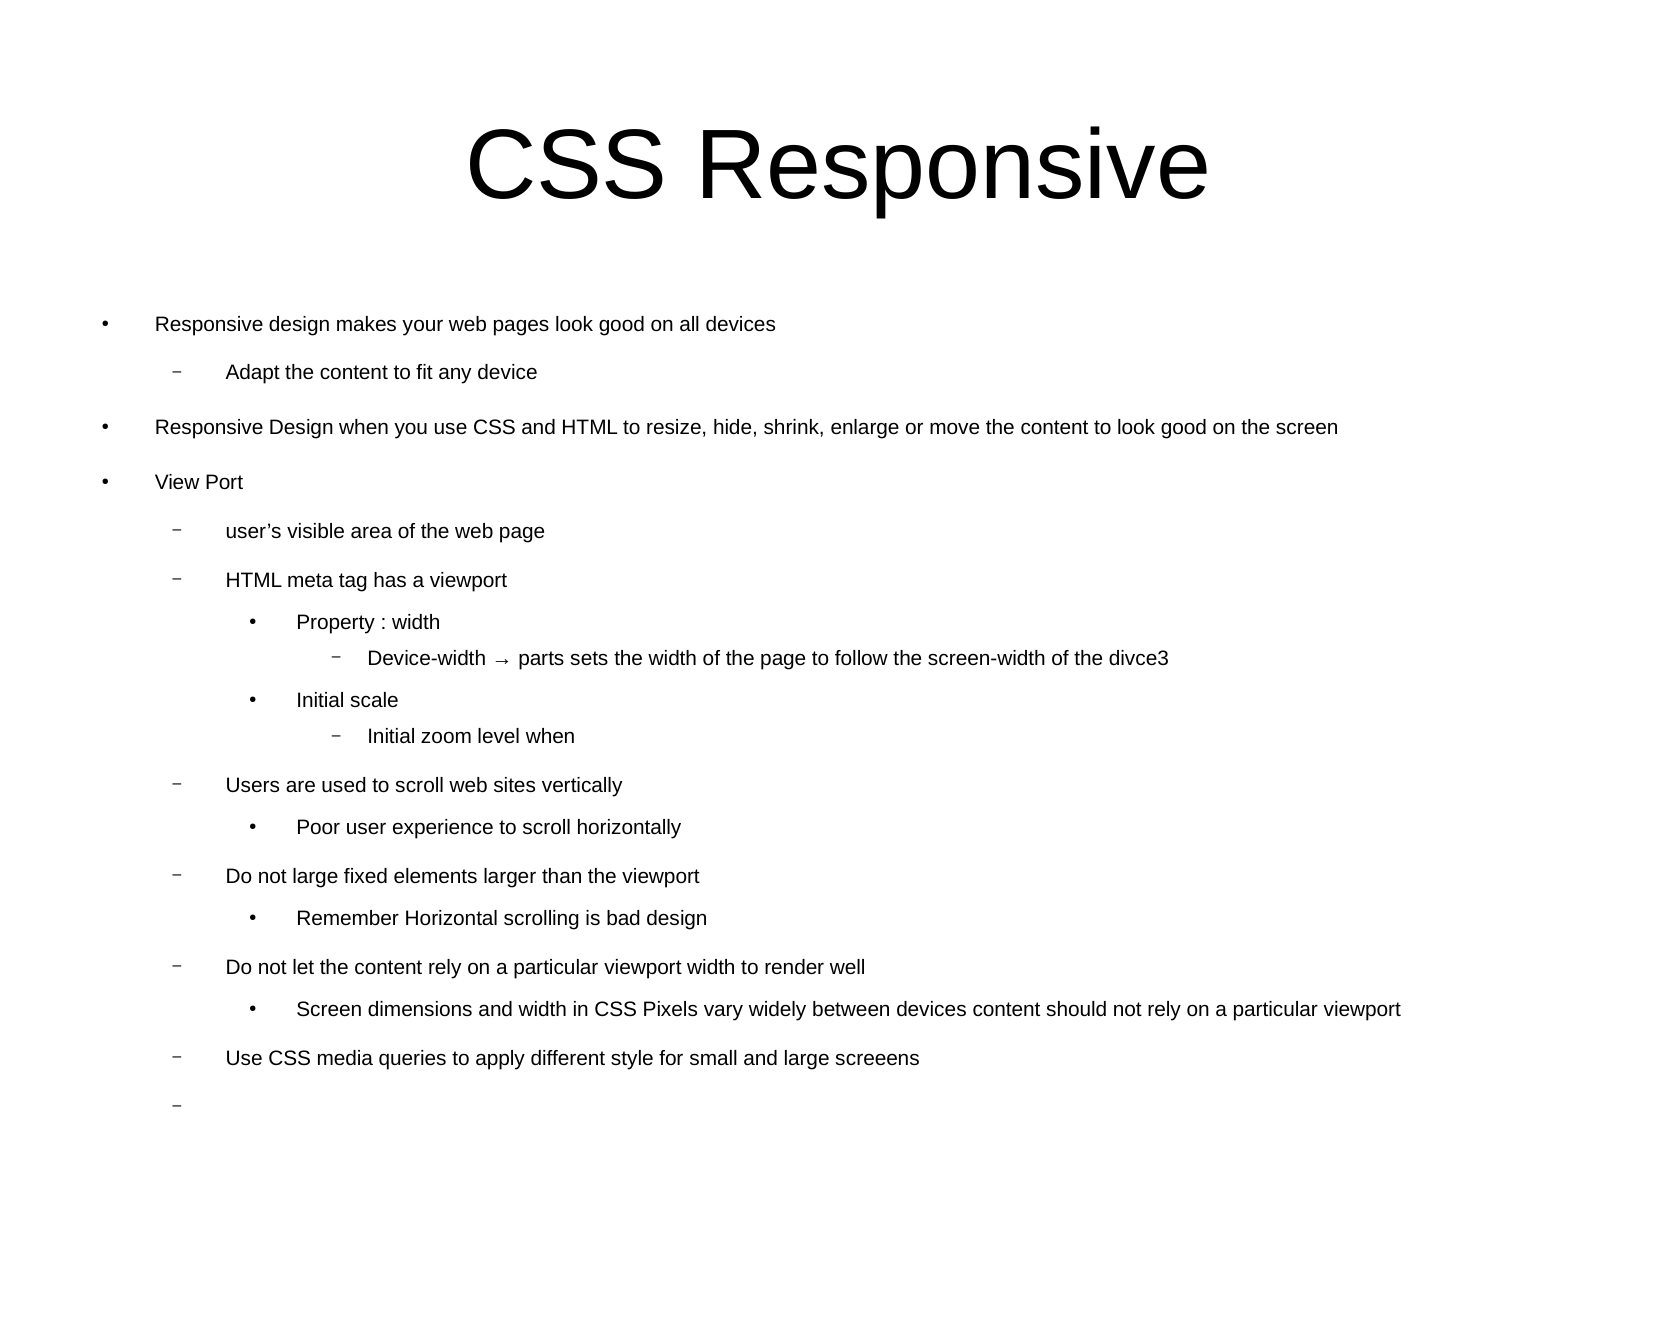

# CSS Responsive
Responsive design makes your web pages look good on all devices
Adapt the content to fit any device
Responsive Design when you use CSS and HTML to resize, hide, shrink, enlarge or move the content to look good on the screen
View Port
user’s visible area of the web page
HTML meta tag has a viewport
Property : width
Device-width → parts sets the width of the page to follow the screen-width of the divce3
Initial scale
Initial zoom level when
Users are used to scroll web sites vertically
Poor user experience to scroll horizontally
Do not large fixed elements larger than the viewport
Remember Horizontal scrolling is bad design
Do not let the content rely on a particular viewport width to render well
Screen dimensions and width in CSS Pixels vary widely between devices content should not rely on a particular viewport
Use CSS media queries to apply different style for small and large screeens